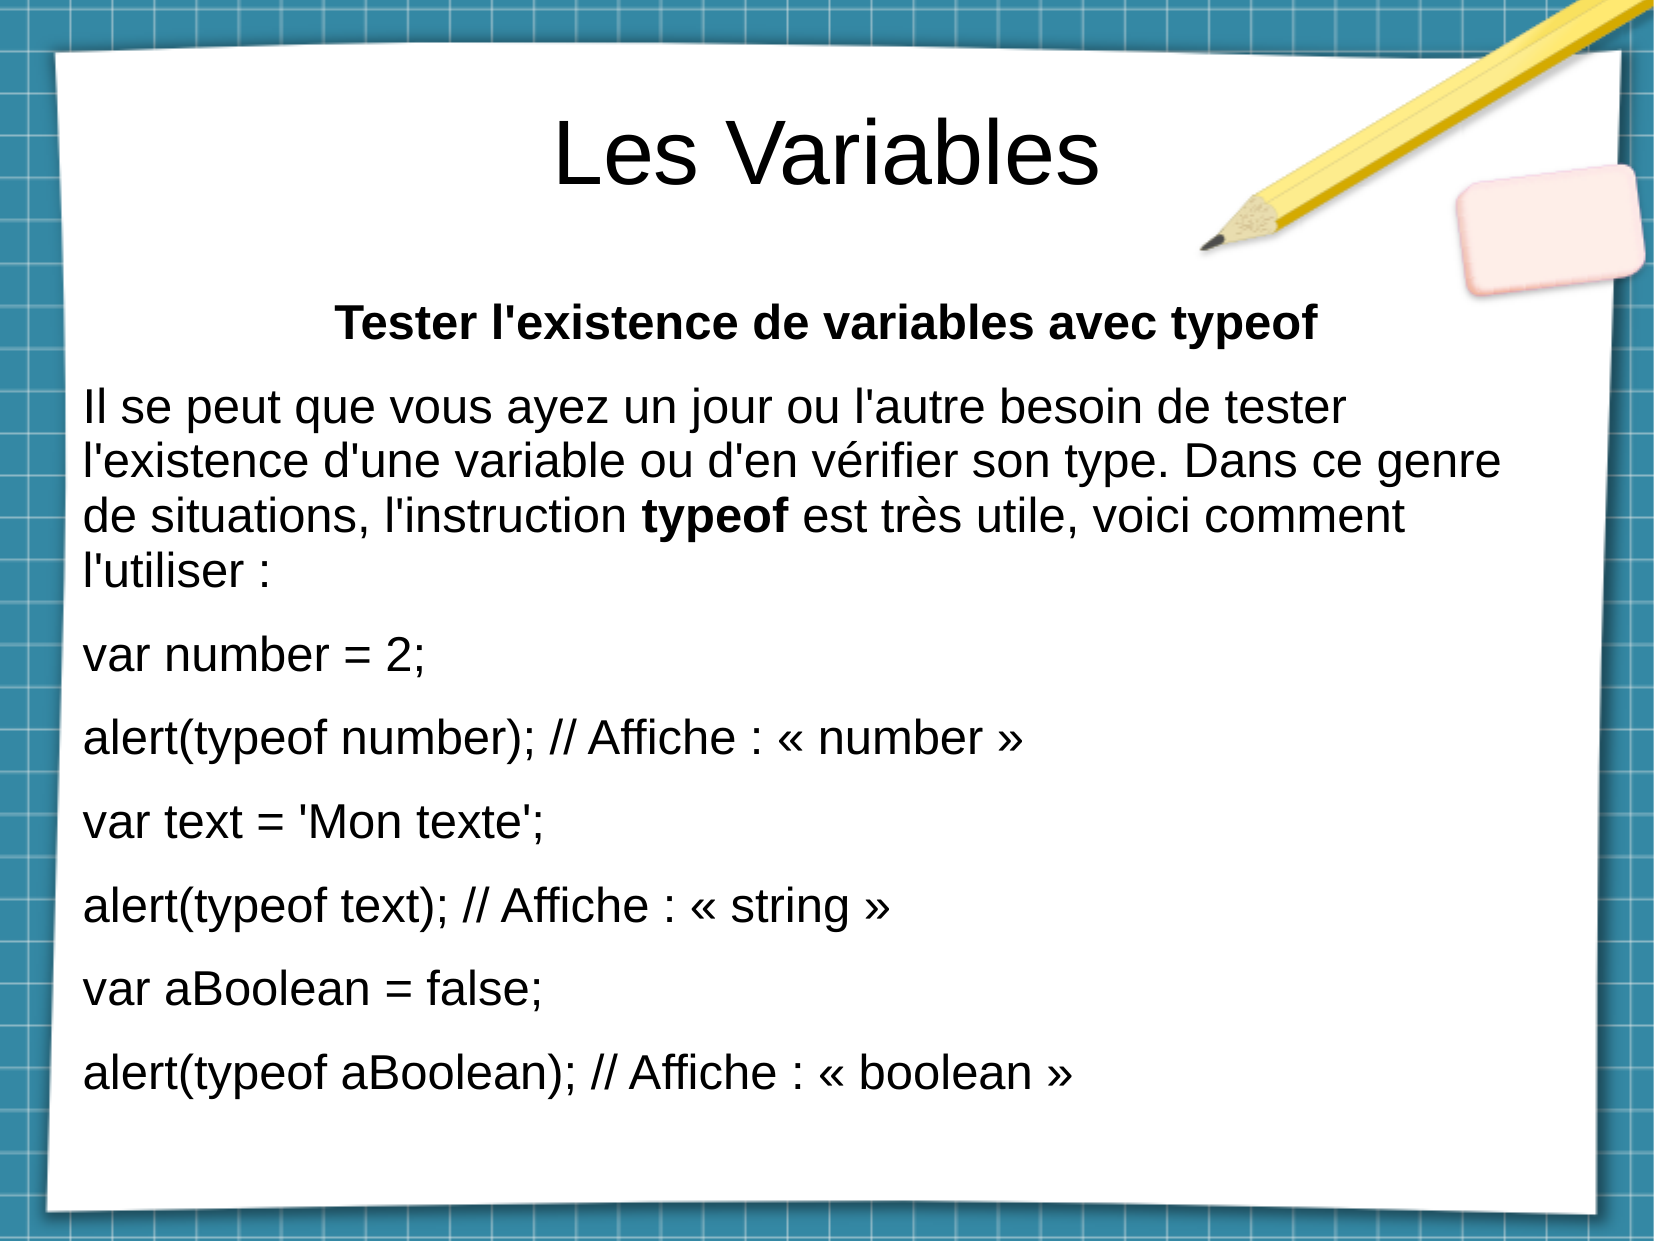

# Les Variables
Tester l'existence de variables avec typeof
Il se peut que vous ayez un jour ou l'autre besoin de tester l'existence d'une variable ou d'en vérifier son type. Dans ce genre de situations, l'instruction typeof est très utile, voici comment l'utiliser :
var number = 2;
alert(typeof number); // Affiche : « number »
var text = 'Mon texte';
alert(typeof text); // Affiche : « string »
var aBoolean = false;
alert(typeof aBoolean); // Affiche : « boolean »